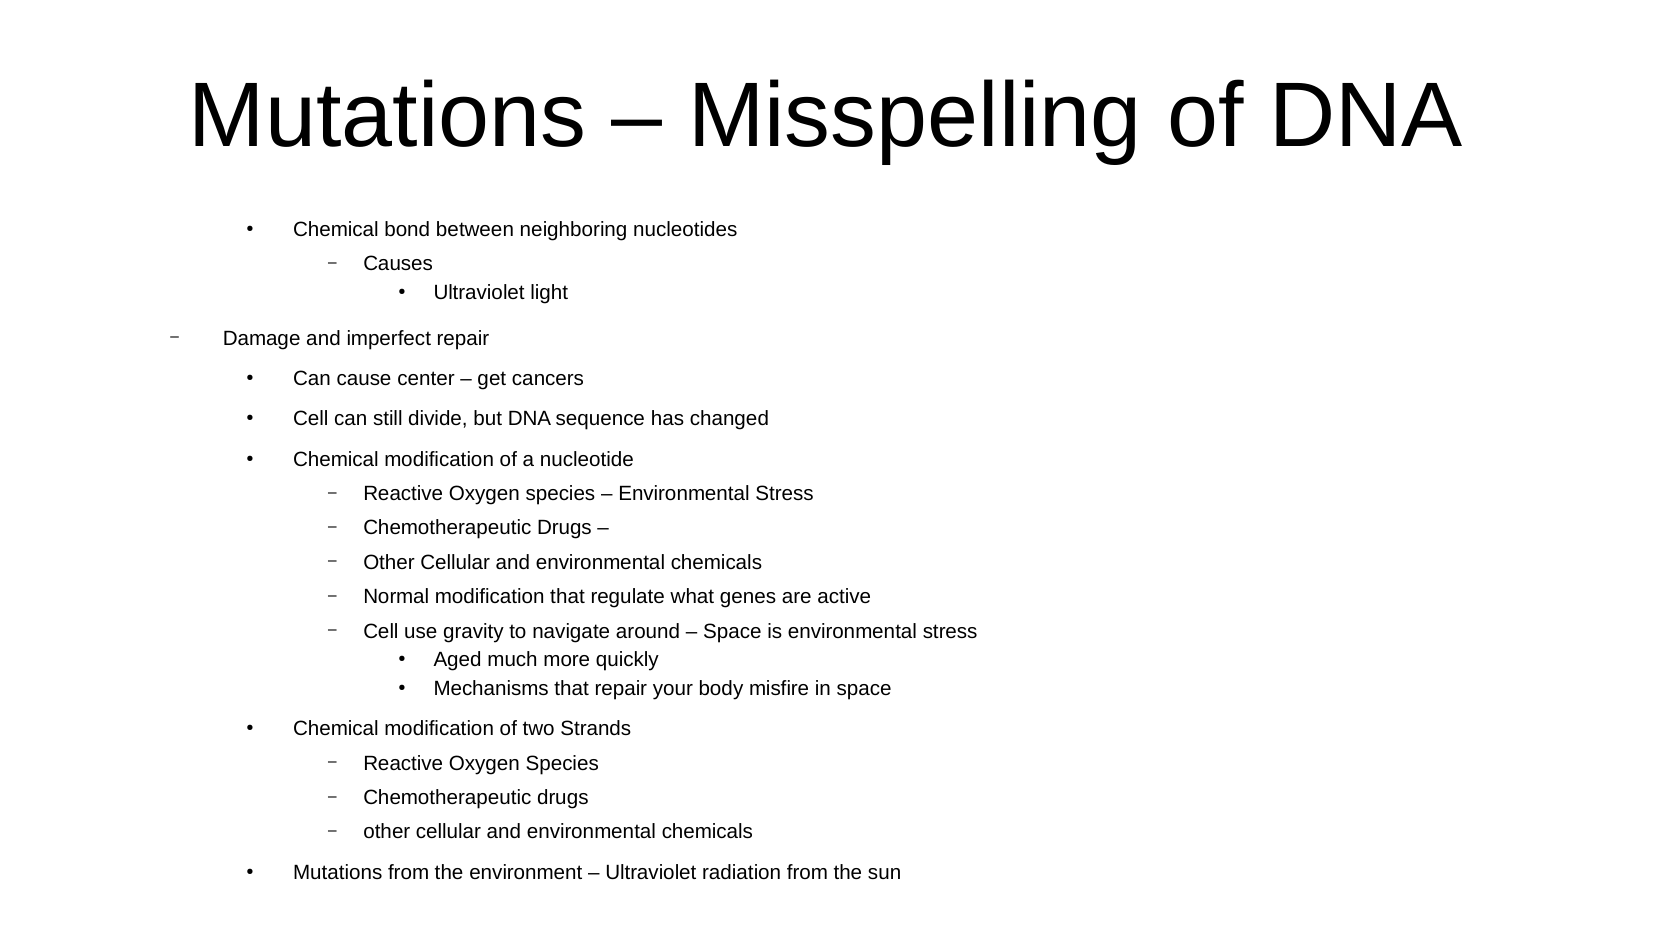

# Mutations – Misspelling of DNA
Chemical bond between neighboring nucleotides
Causes
Ultraviolet light
Damage and imperfect repair
Can cause center – get cancers
Cell can still divide, but DNA sequence has changed
Chemical modification of a nucleotide
Reactive Oxygen species – Environmental Stress
Chemotherapeutic Drugs –
Other Cellular and environmental chemicals
Normal modification that regulate what genes are active
Cell use gravity to navigate around – Space is environmental stress
Aged much more quickly
Mechanisms that repair your body misfire in space
Chemical modification of two Strands
Reactive Oxygen Species
Chemotherapeutic drugs
other cellular and environmental chemicals
Mutations from the environment – Ultraviolet radiation from the sun